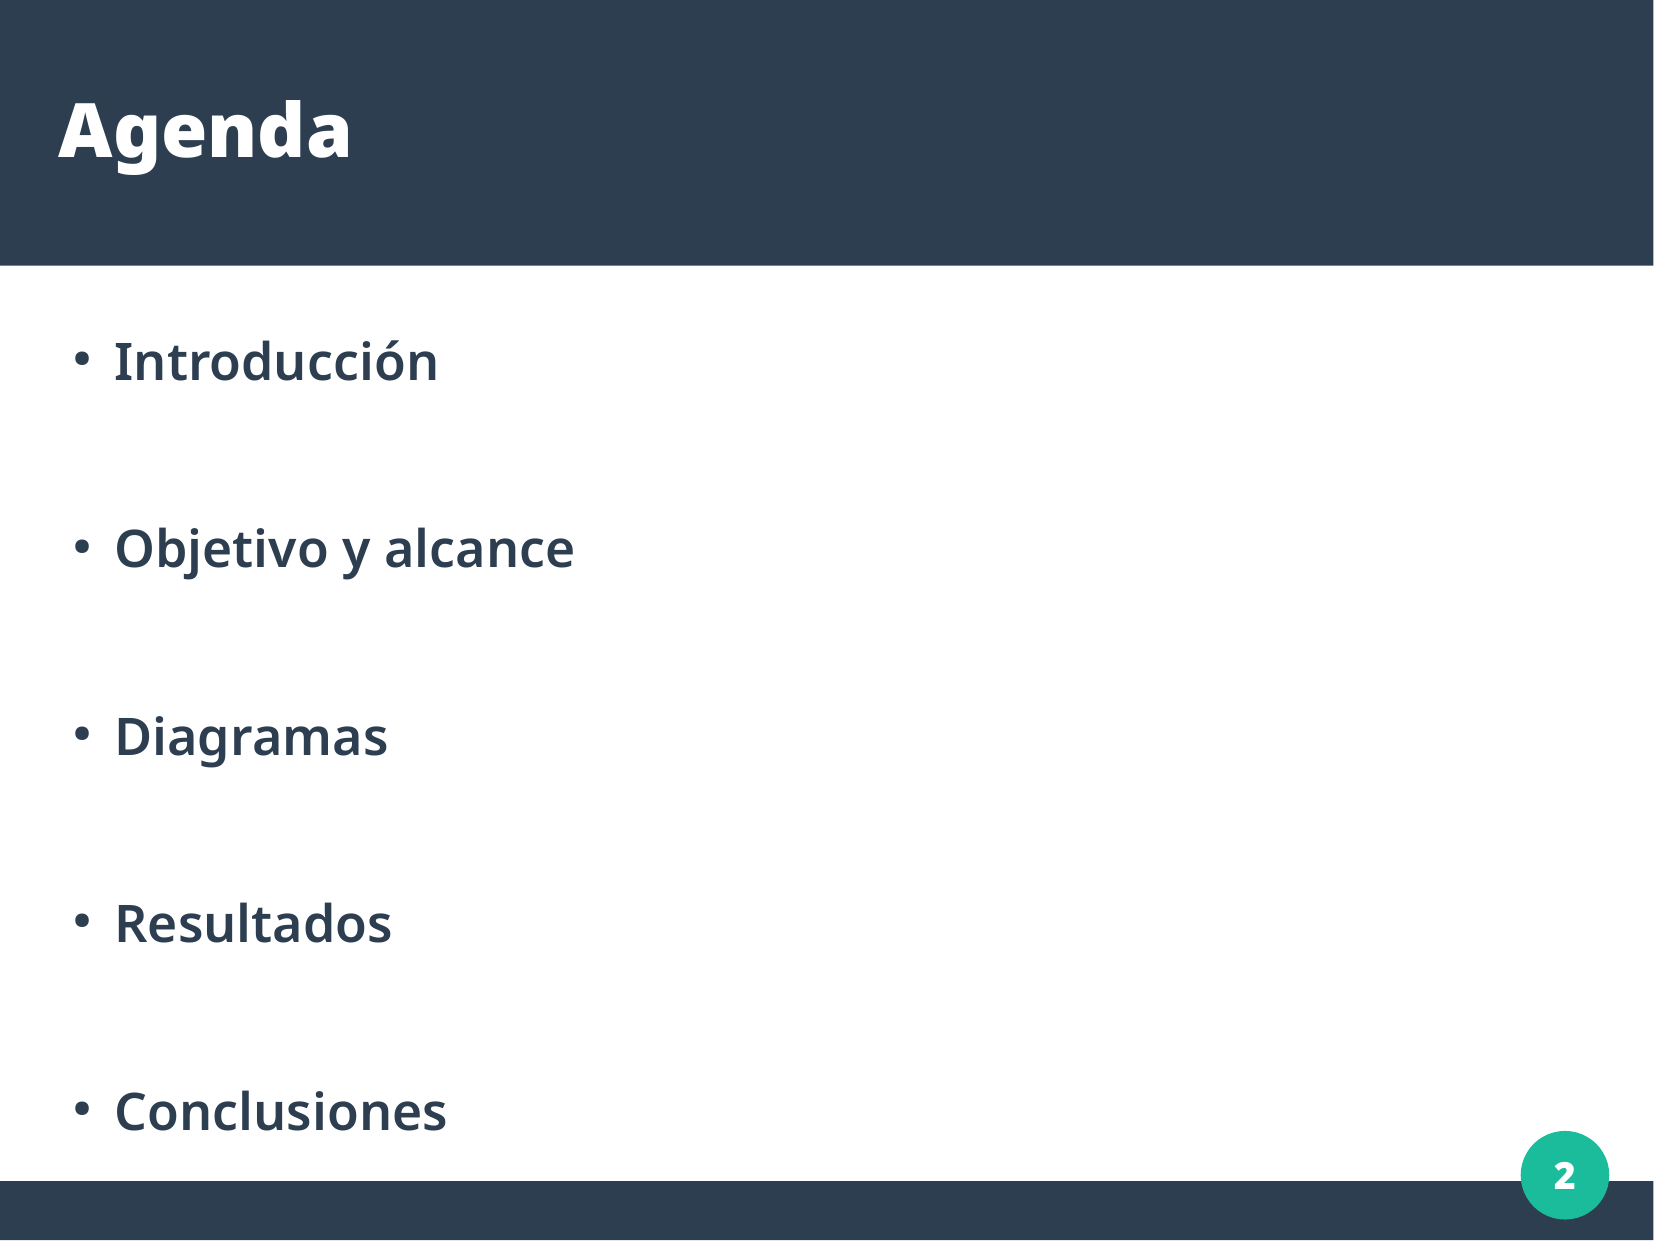

# Agenda
Introducción
Objetivo y alcance
Diagramas
Resultados
Conclusiones
2